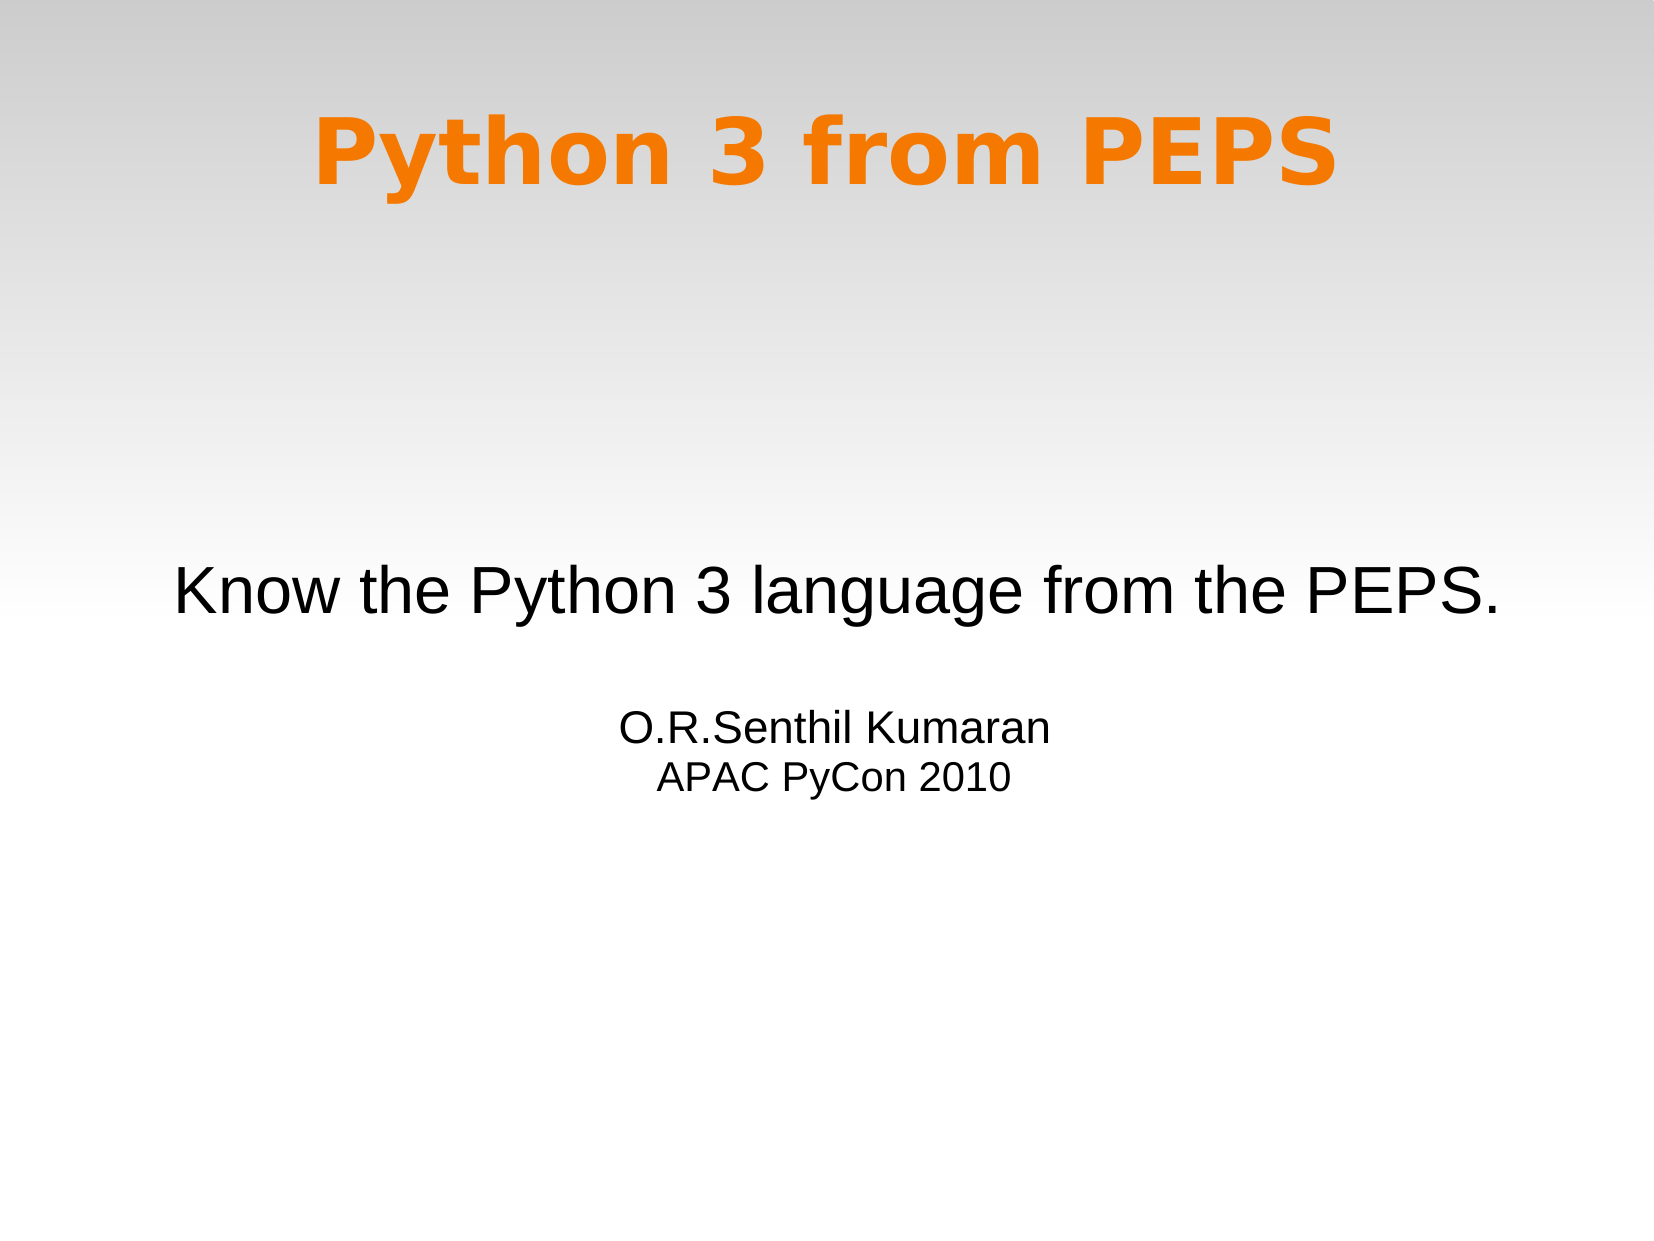

# Python 3 from PEPS
Know the Python 3 language from the PEPS.
O.R.Senthil Kumaran
APAC PyCon 2010